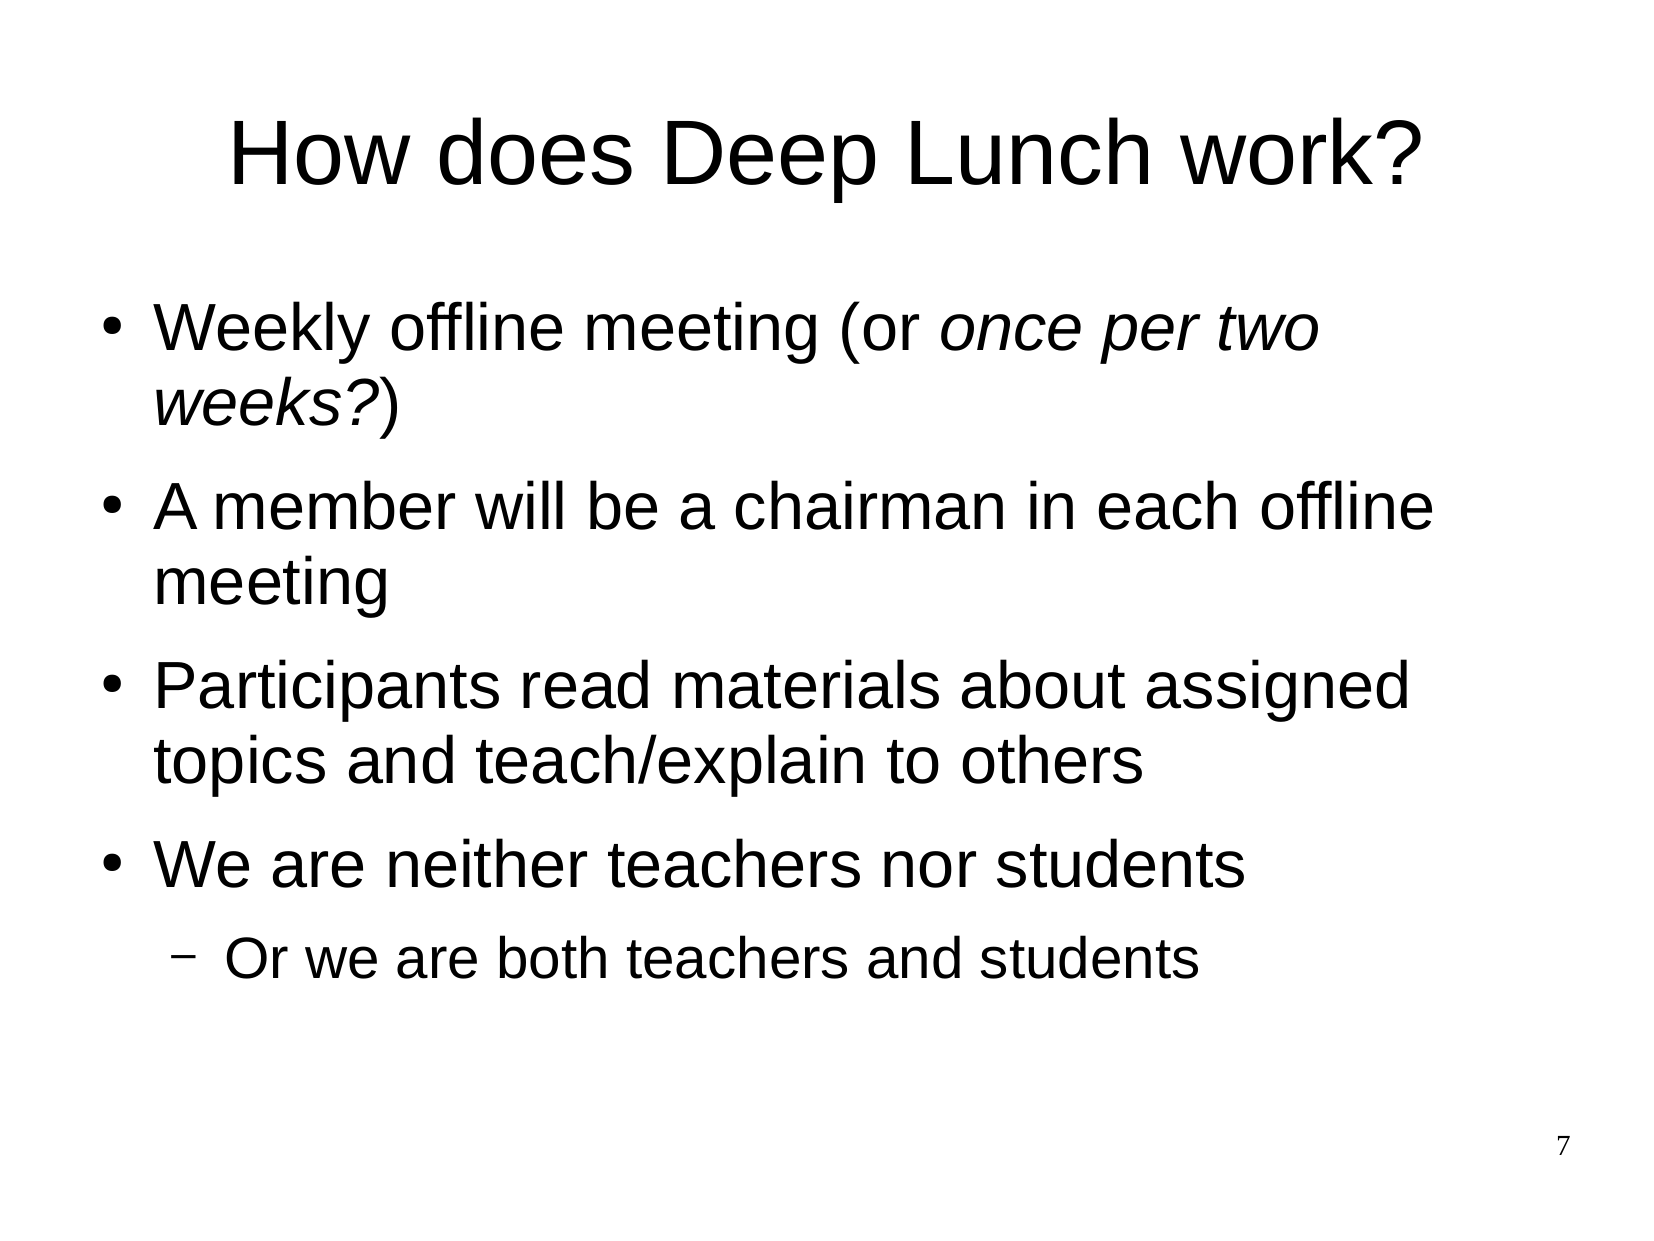

# How does Deep Lunch work?
Weekly offline meeting (or once per two weeks?)
A member will be a chairman in each offline meeting
Participants read materials about assigned topics and teach/explain to others
We are neither teachers nor students
Or we are both teachers and students
7